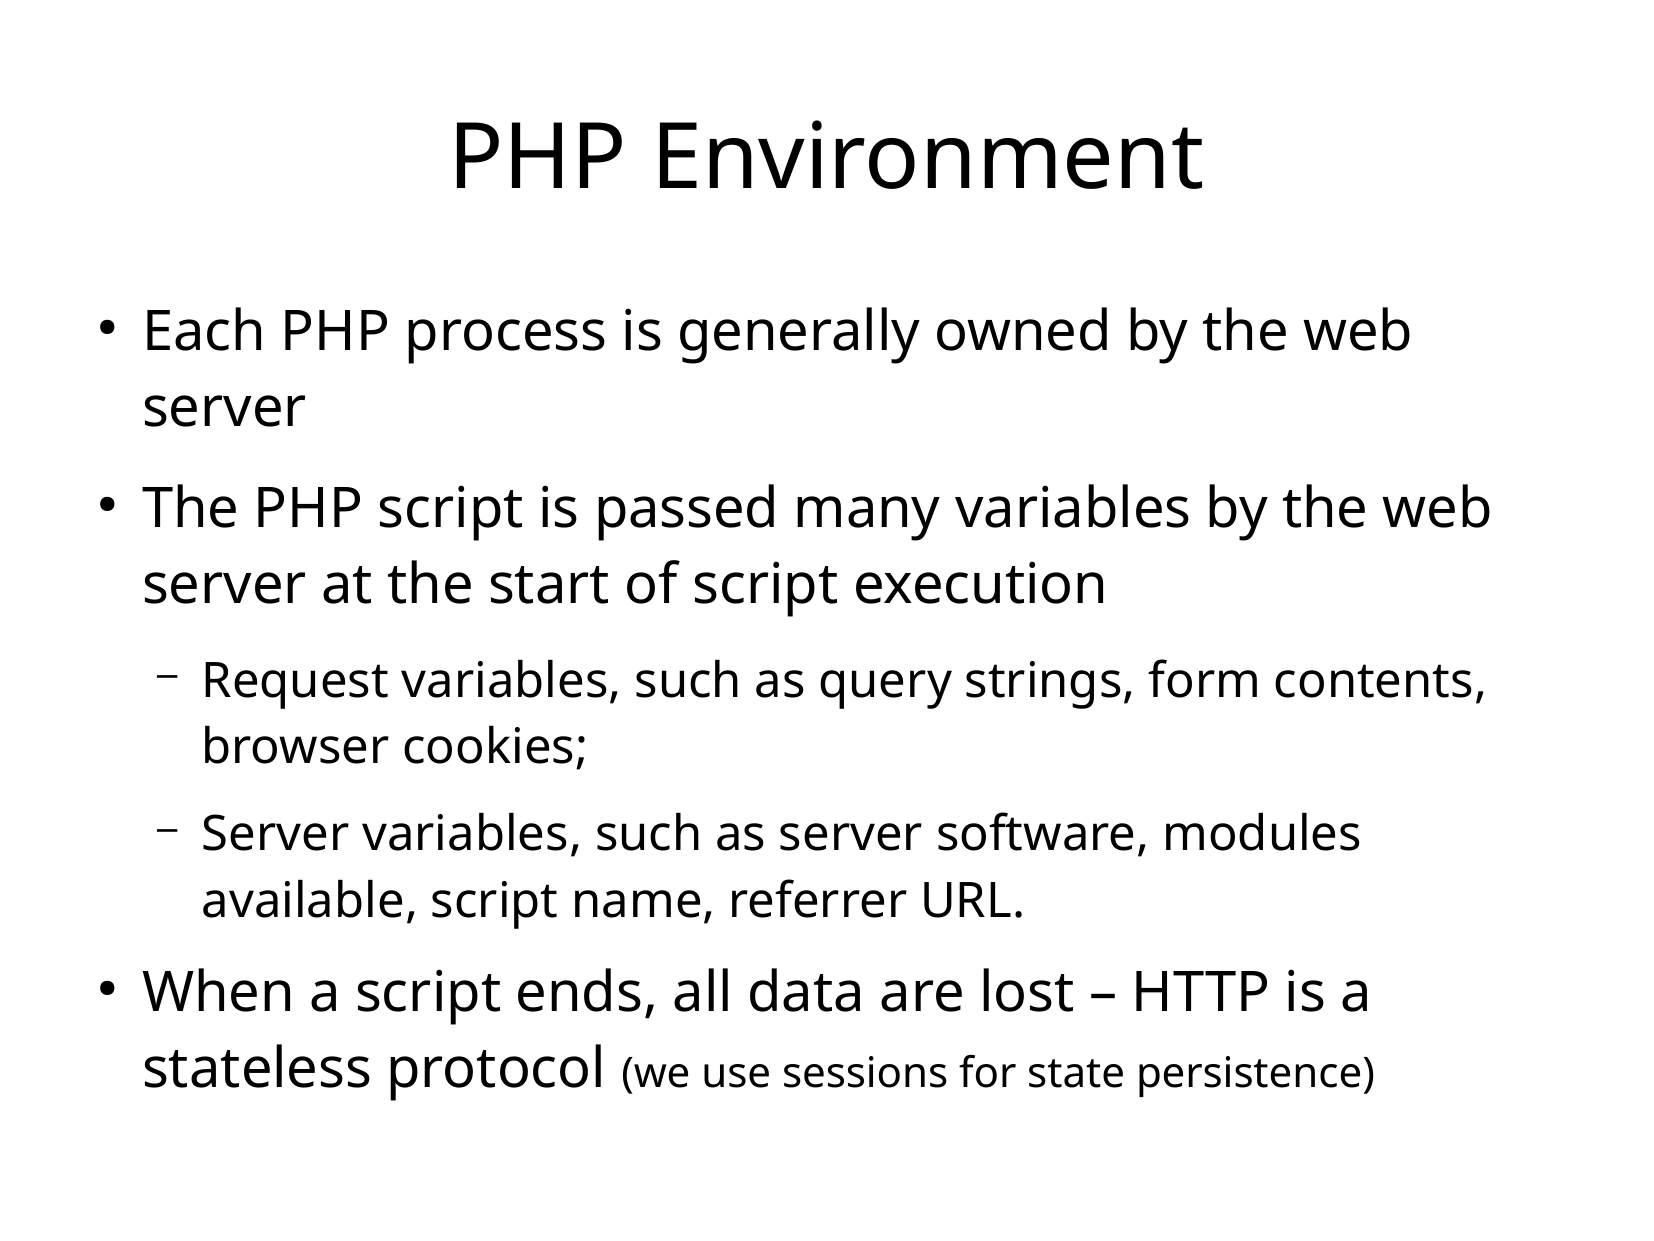

# PHP Environment
Each PHP process is generally owned by the web server
The PHP script is passed many variables by the web server at the start of script execution
Request variables, such as query strings, form contents, browser cookies;
Server variables, such as server software, modules available, script name, referrer URL.
When a script ends, all data are lost – HTTP is a stateless protocol (we use sessions for state persistence)